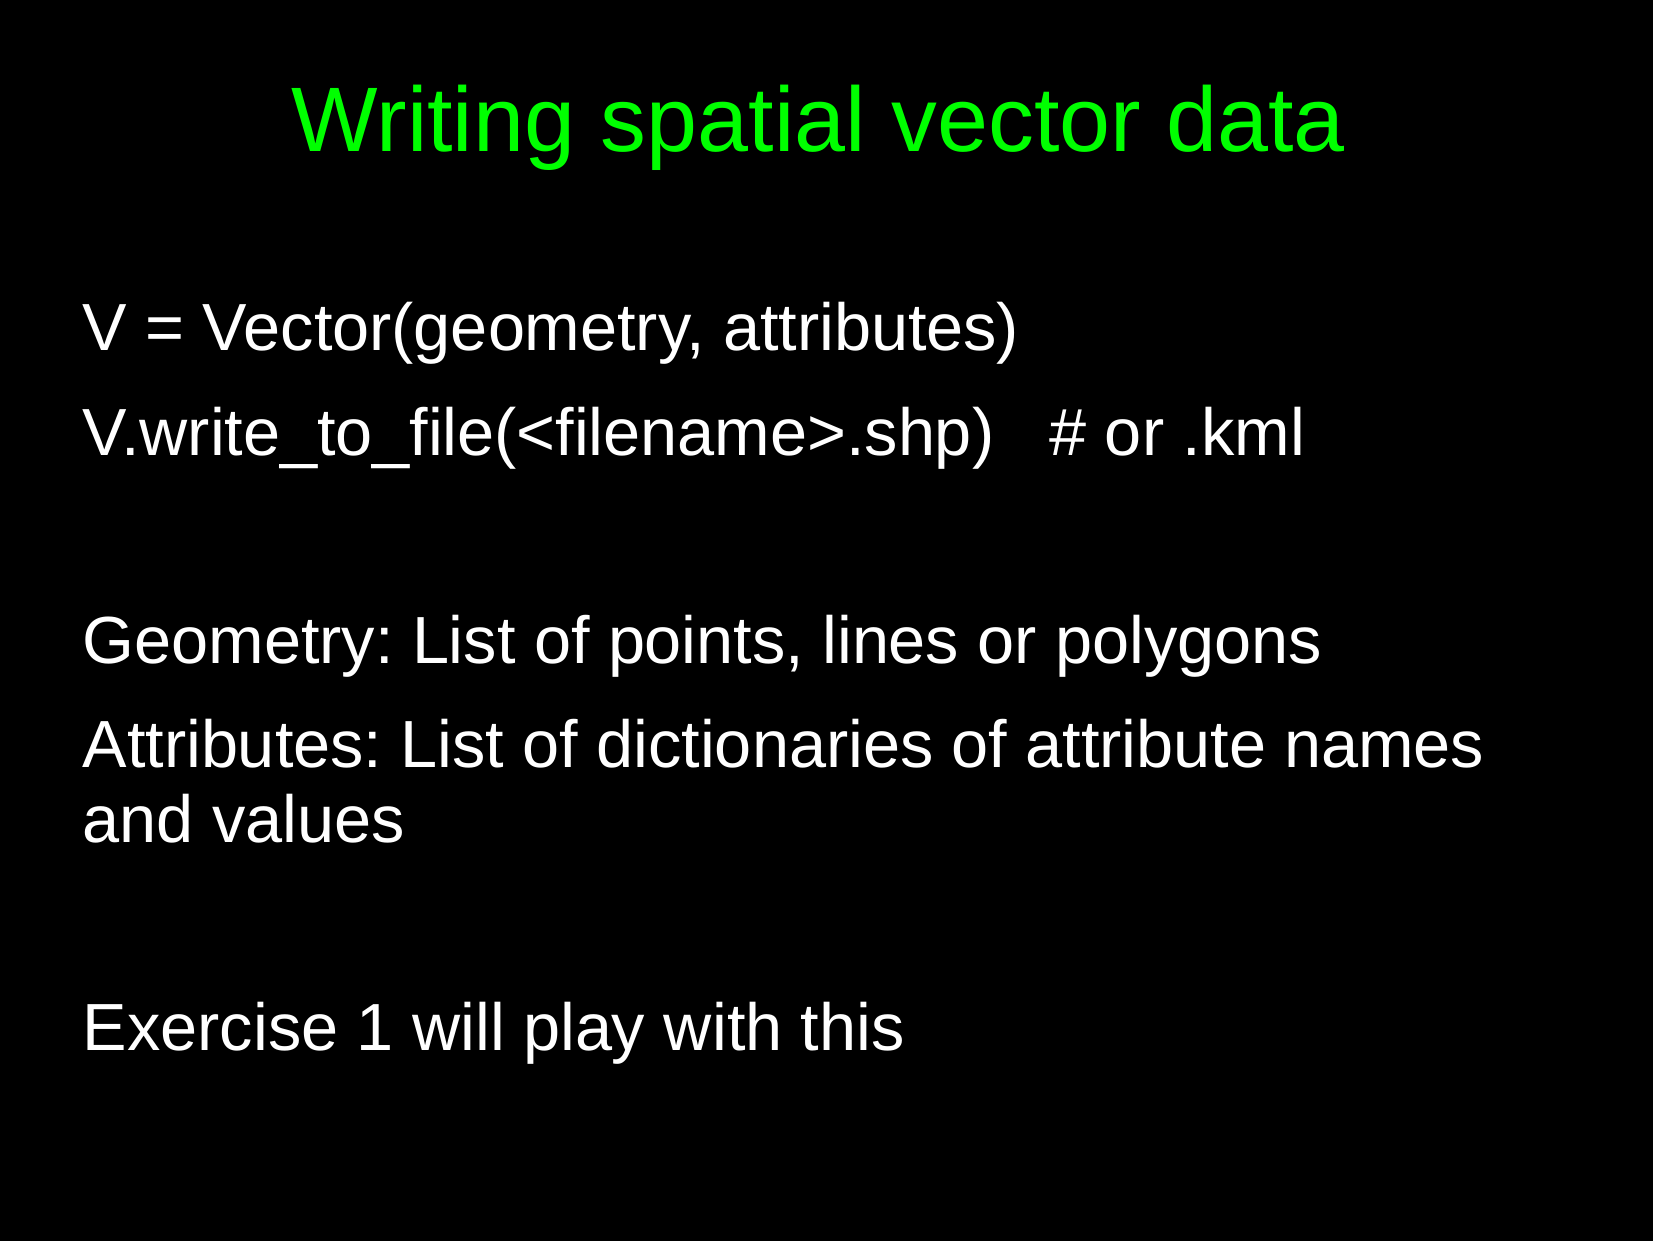

# Writing spatial vector data
V = Vector(geometry, attributes)
V.write_to_file(<filename>.shp) # or .kml
Geometry: List of points, lines or polygons
Attributes: List of dictionaries of attribute names and values
Exercise 1 will play with this